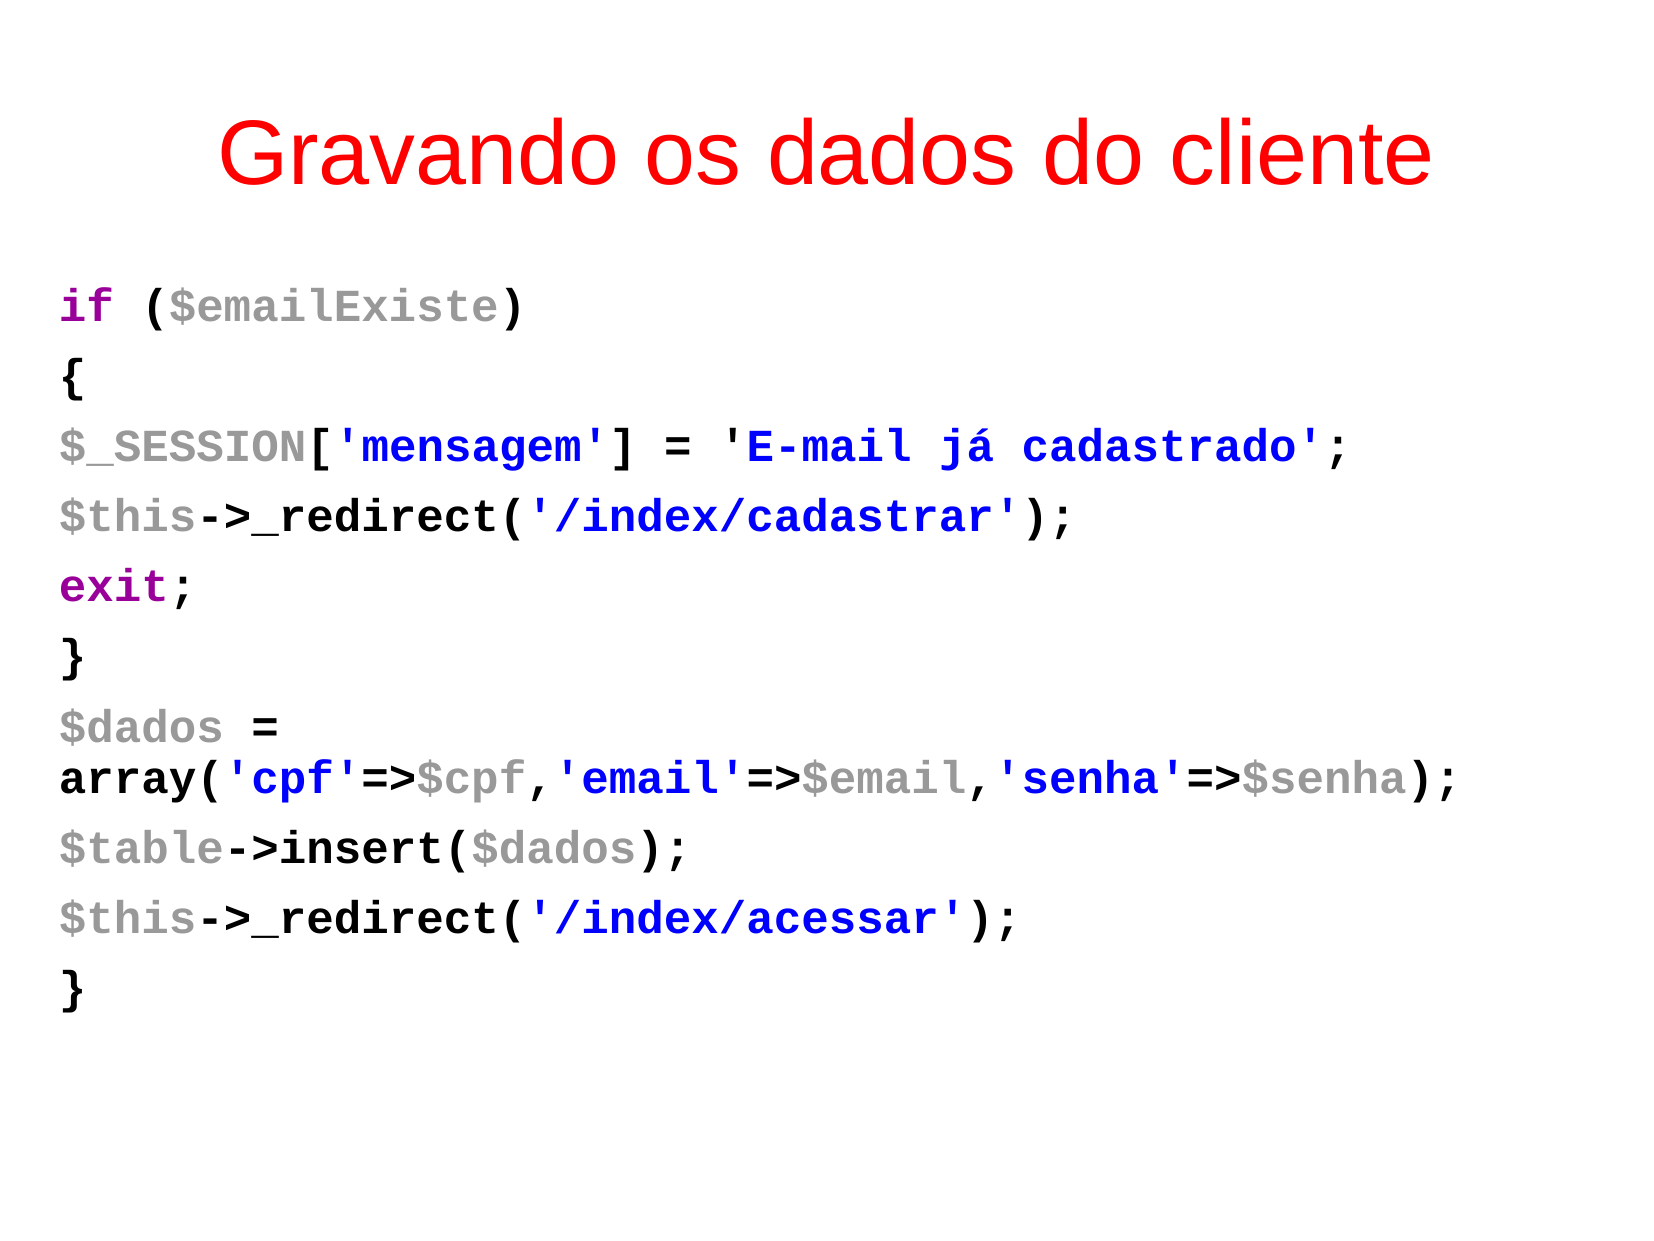

# Gravando os dados do cliente
if ($emailExiste)
{
$_SESSION['mensagem'] = 'E-mail já cadastrado';
$this->_redirect('/index/cadastrar');
exit;
}
$dados = array('cpf'=>$cpf,'email'=>$email,'senha'=>$senha);
$table->insert($dados);
$this->_redirect('/index/acessar');
}